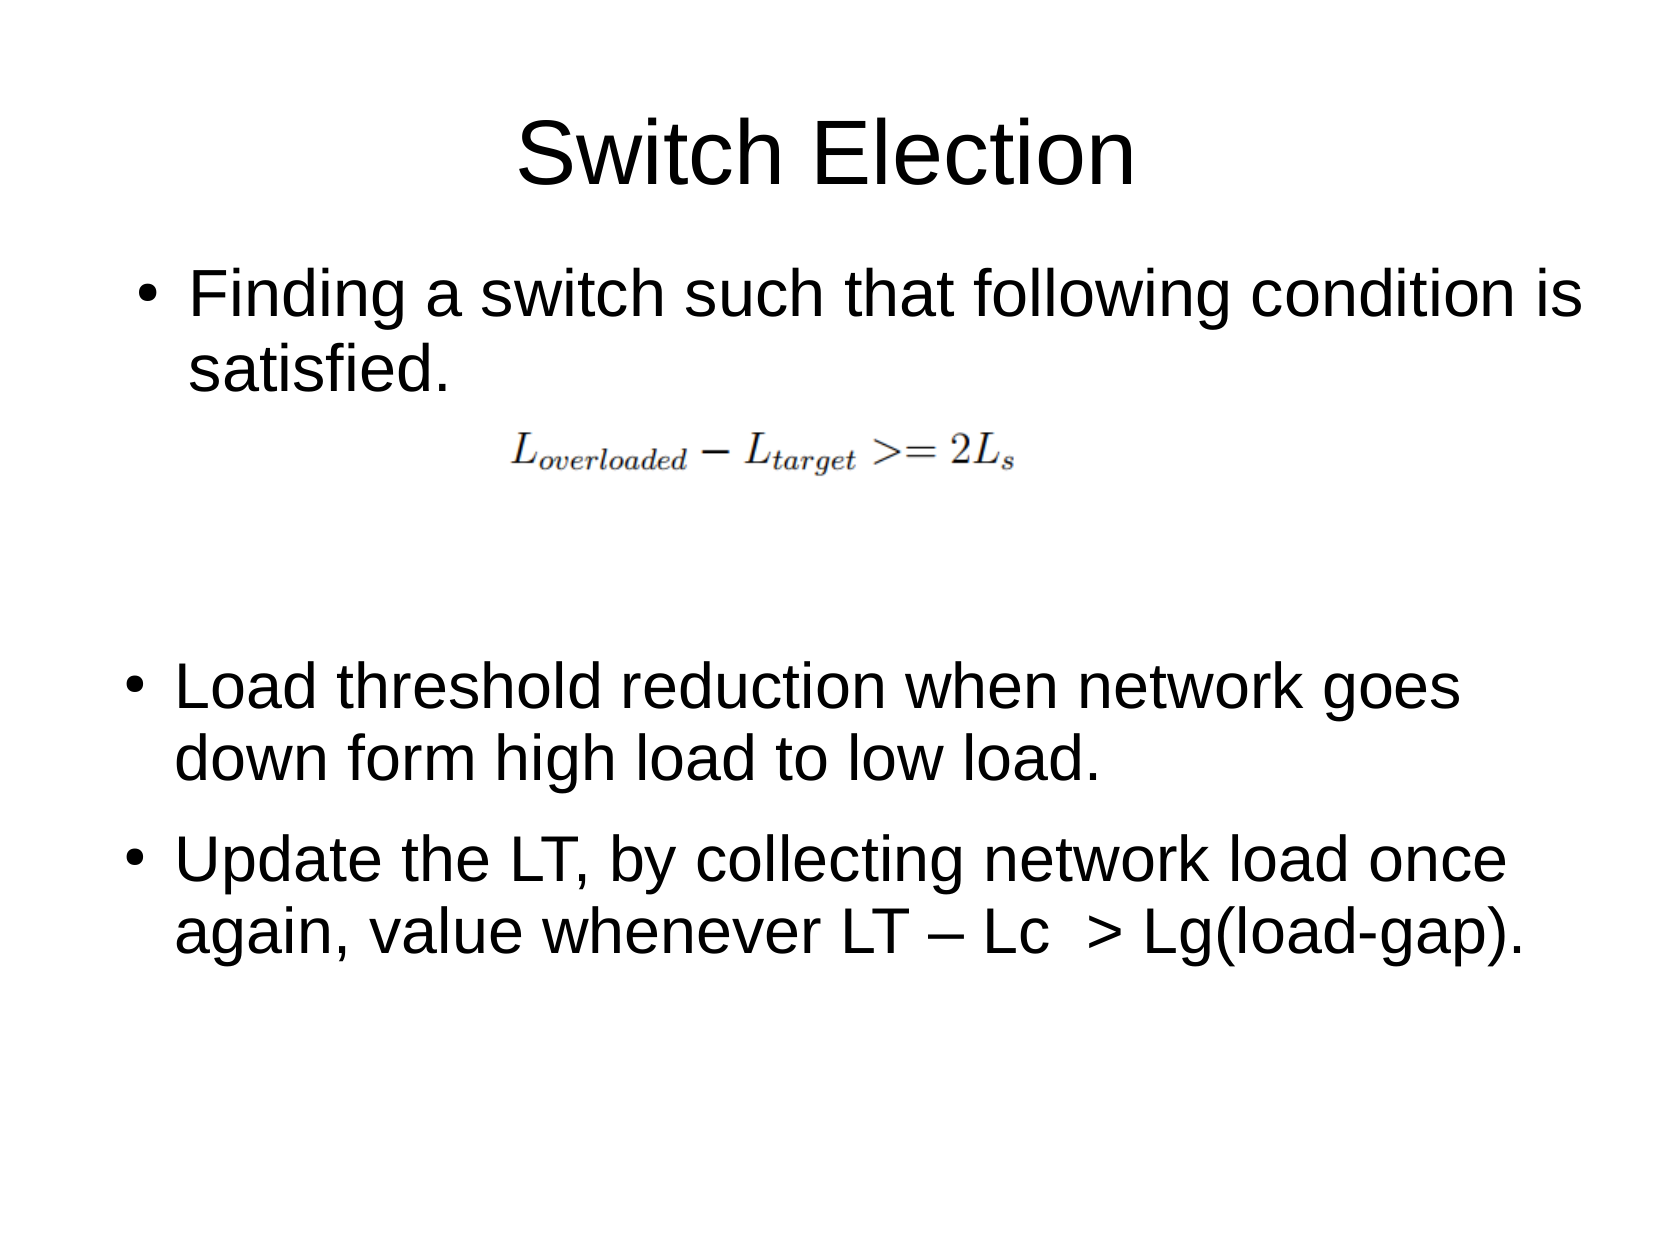

# Switch Election
Finding a switch such that following condition is satisfied.
Load threshold reduction when network goes down form high load to low load.
Update the LT, by collecting network load once again, value whenever LT – Lc > Lg(load-gap).